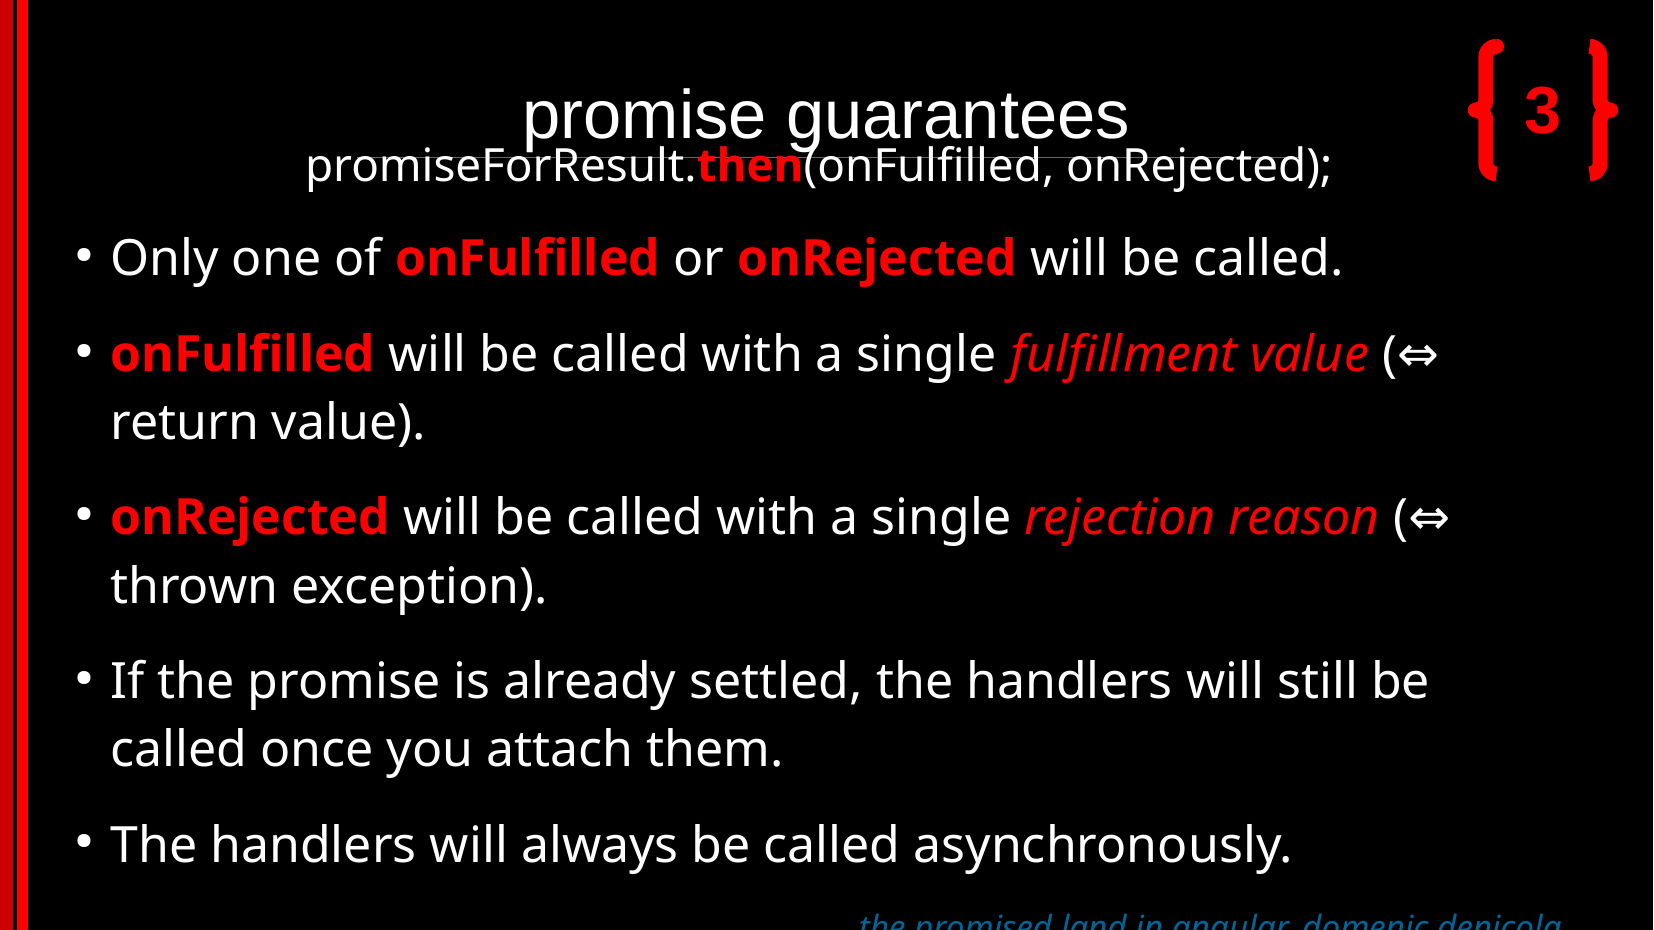

promise guarantees
3
# promiseForResult.then(onFulfilled, onRejected);
Only one of onFulfilled or onRejected will be called.
onFulfilled will be called with a single fulfillment value (⇔ return value).
onRejected will be called with a single rejection reason (⇔ thrown exception).
If the promise is already settled, the handlers will still be called once you attach them.
The handlers will always be called asynchronously.
the promised land in angular, domenic denicola